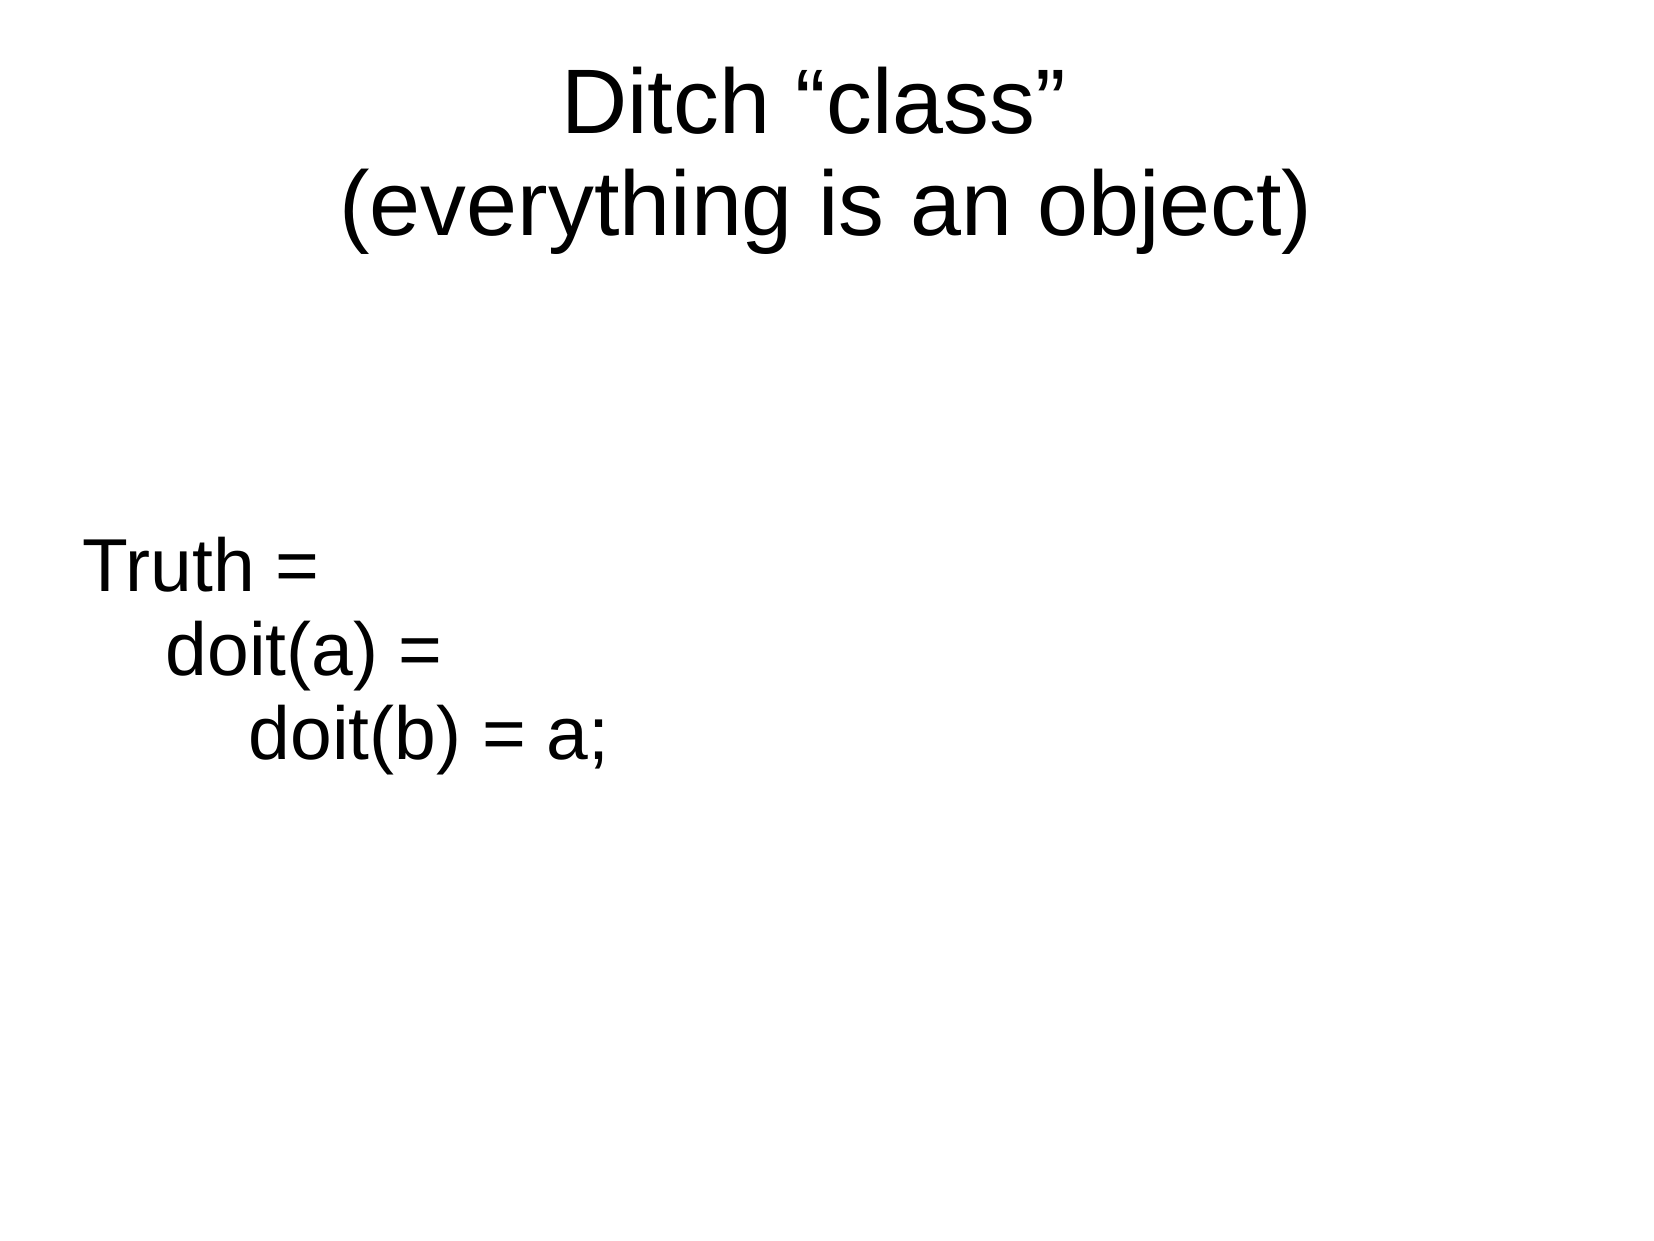

# Ditch “class” (everything is an object)
Truth =
 doit(a) =
 doit(b) = a;